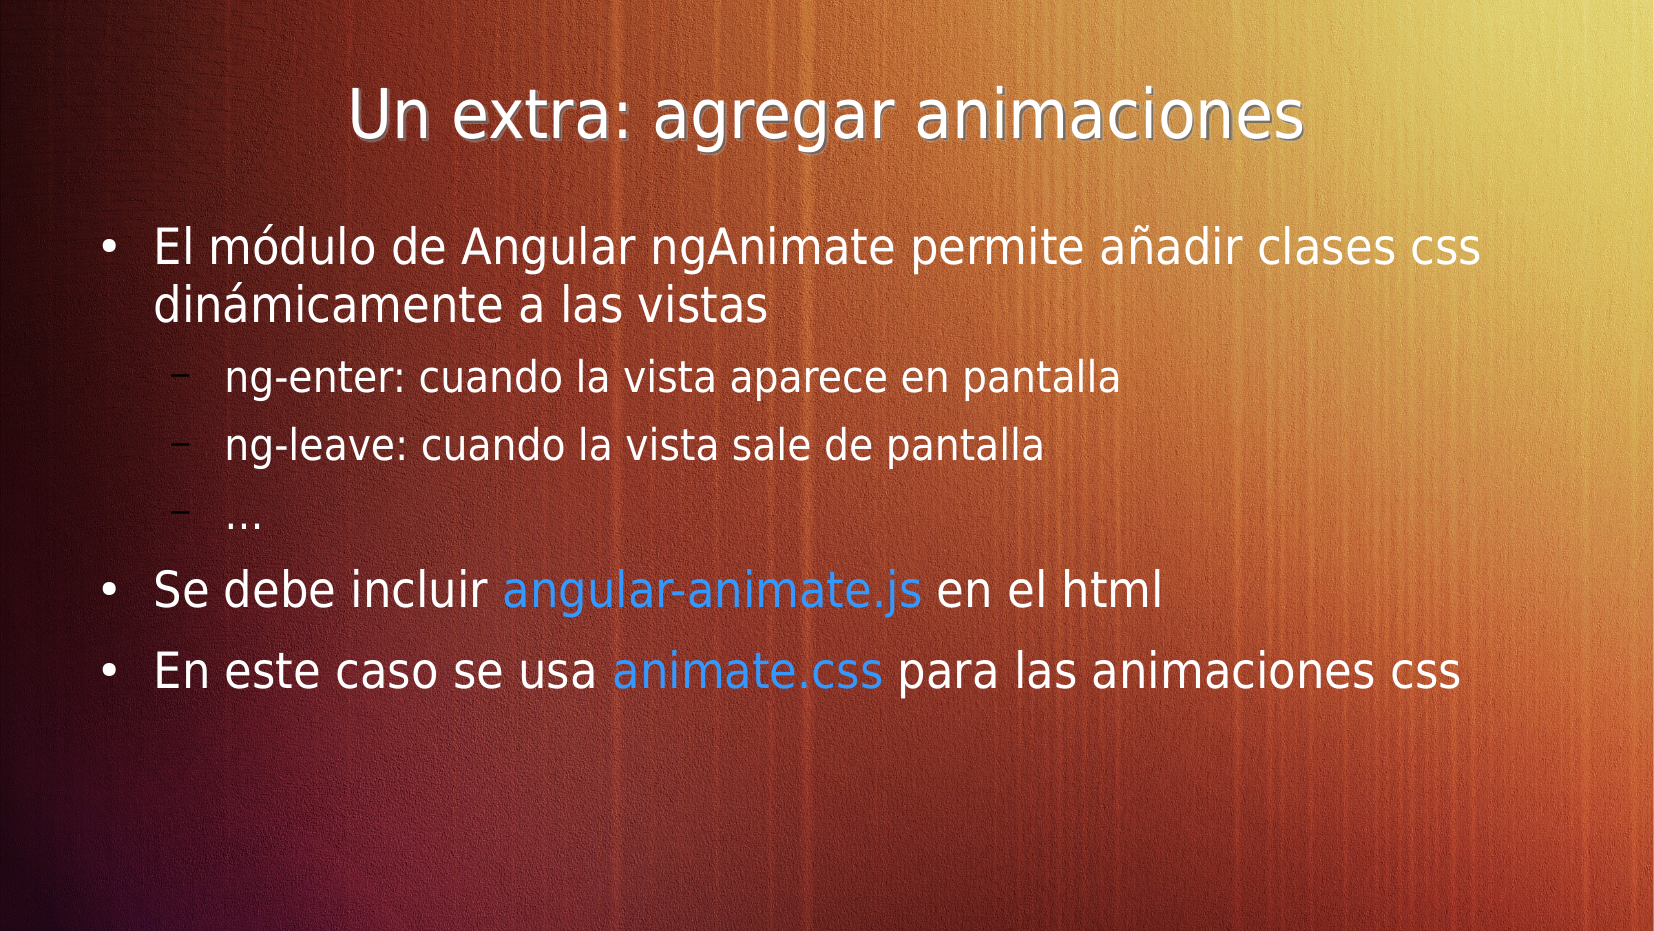

# Un extra: agregar animaciones
El módulo de Angular ngAnimate permite añadir clases css dinámicamente a las vistas
ng-enter: cuando la vista aparece en pantalla
ng-leave: cuando la vista sale de pantalla
…
Se debe incluir angular-animate.js en el html
En este caso se usa animate.css para las animaciones css